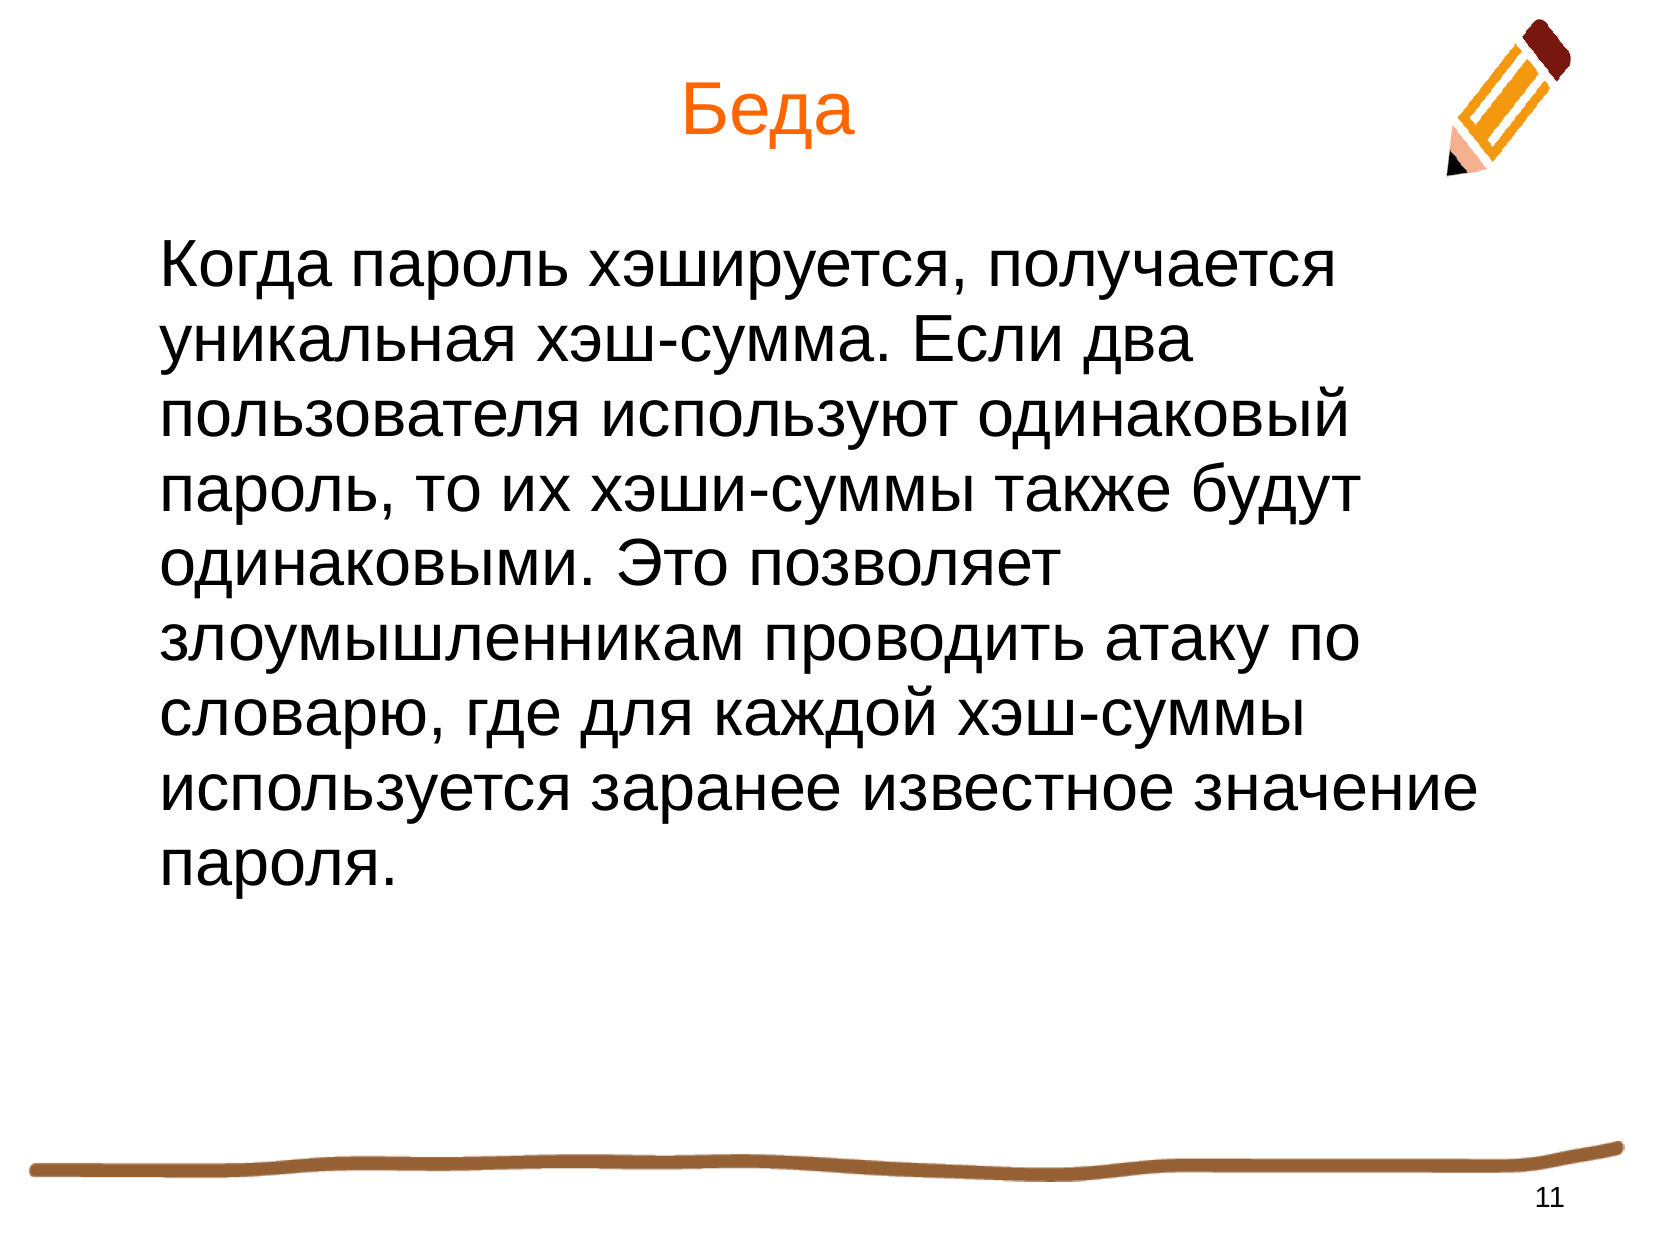

# Беда
Когда пароль хэшируется, получается уникальная хэш-сумма. Если два пользователя используют одинаковый пароль, то их хэши-суммы также будут одинаковыми. Это позволяет злоумышленникам проводить атаку по словарю, где для каждой хэш-суммы используется заранее известное значение пароля.
11